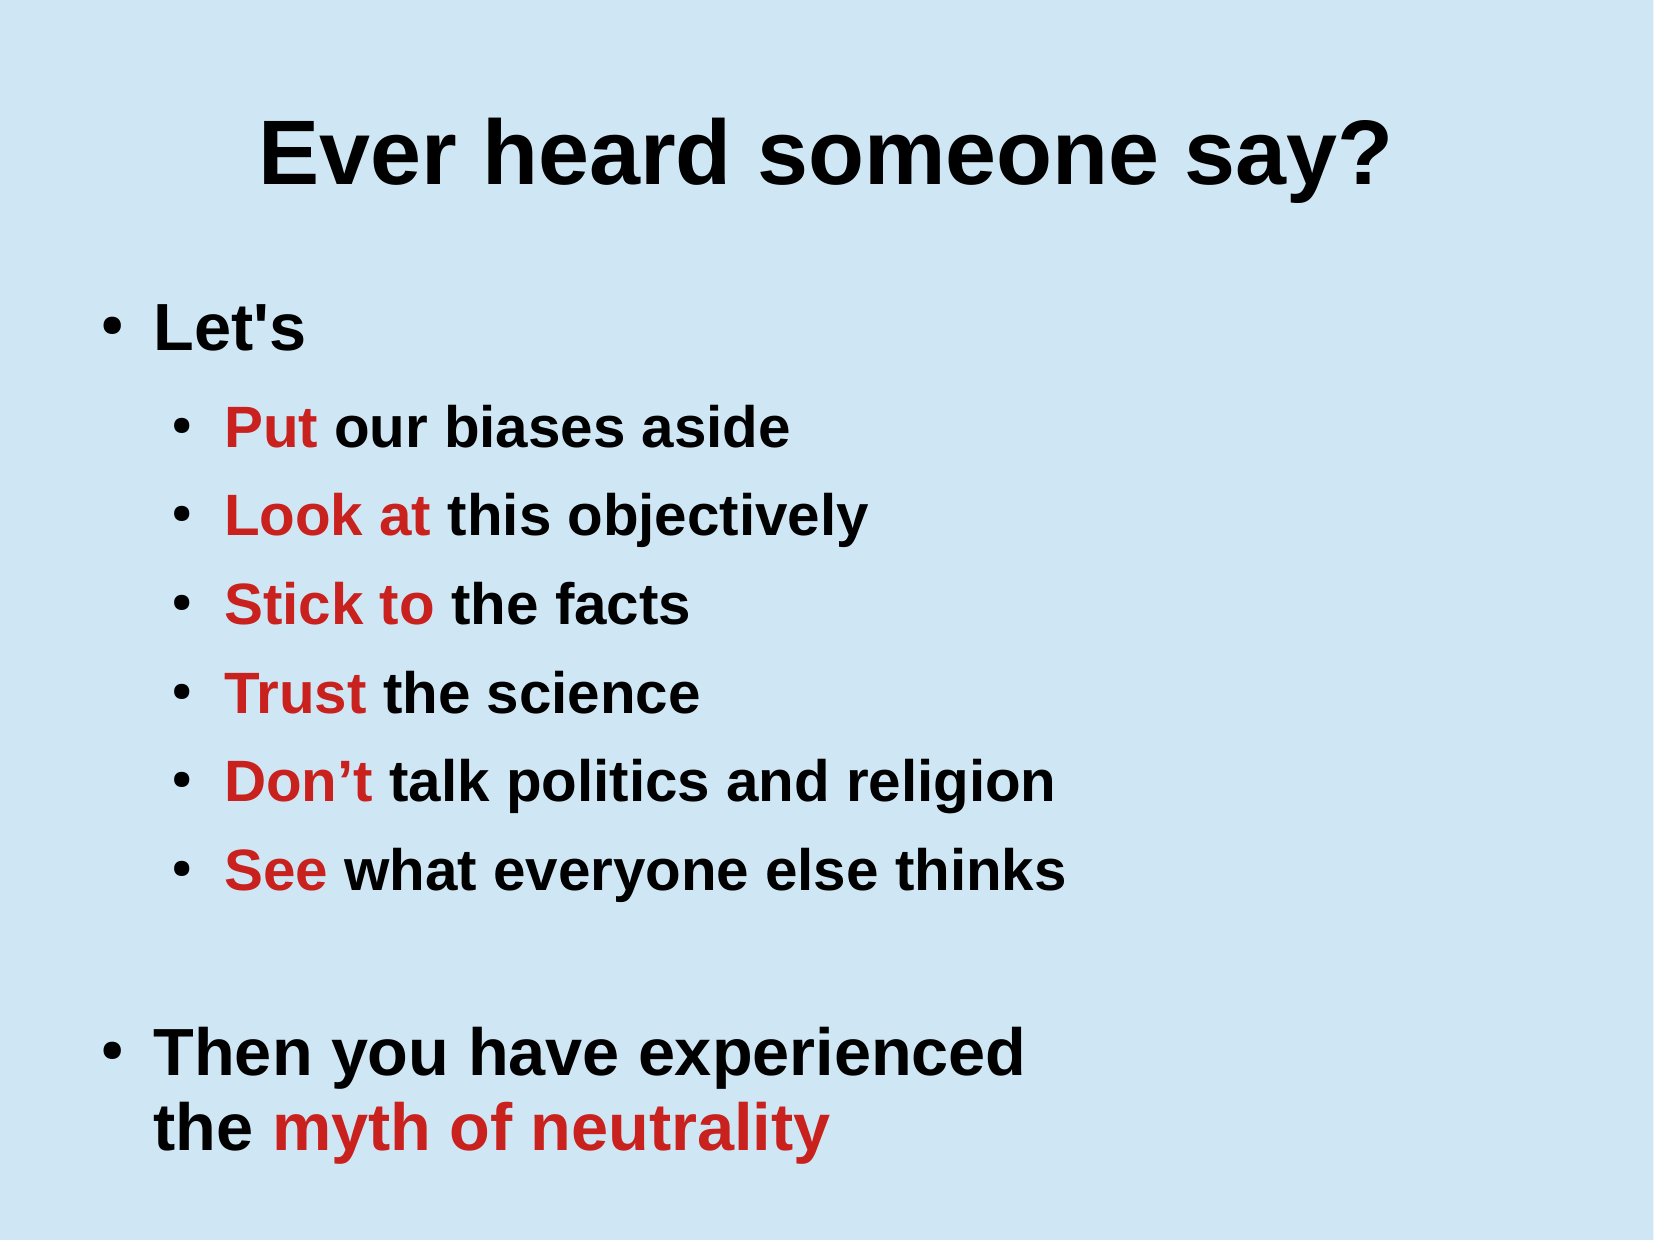

# Ever heard someone say?
Let's
Put our biases aside
Look at this objectively
Stick to the facts
Trust the science
Don’t talk politics and religion
See what everyone else thinks
Then you have experienced
the myth of neutrality